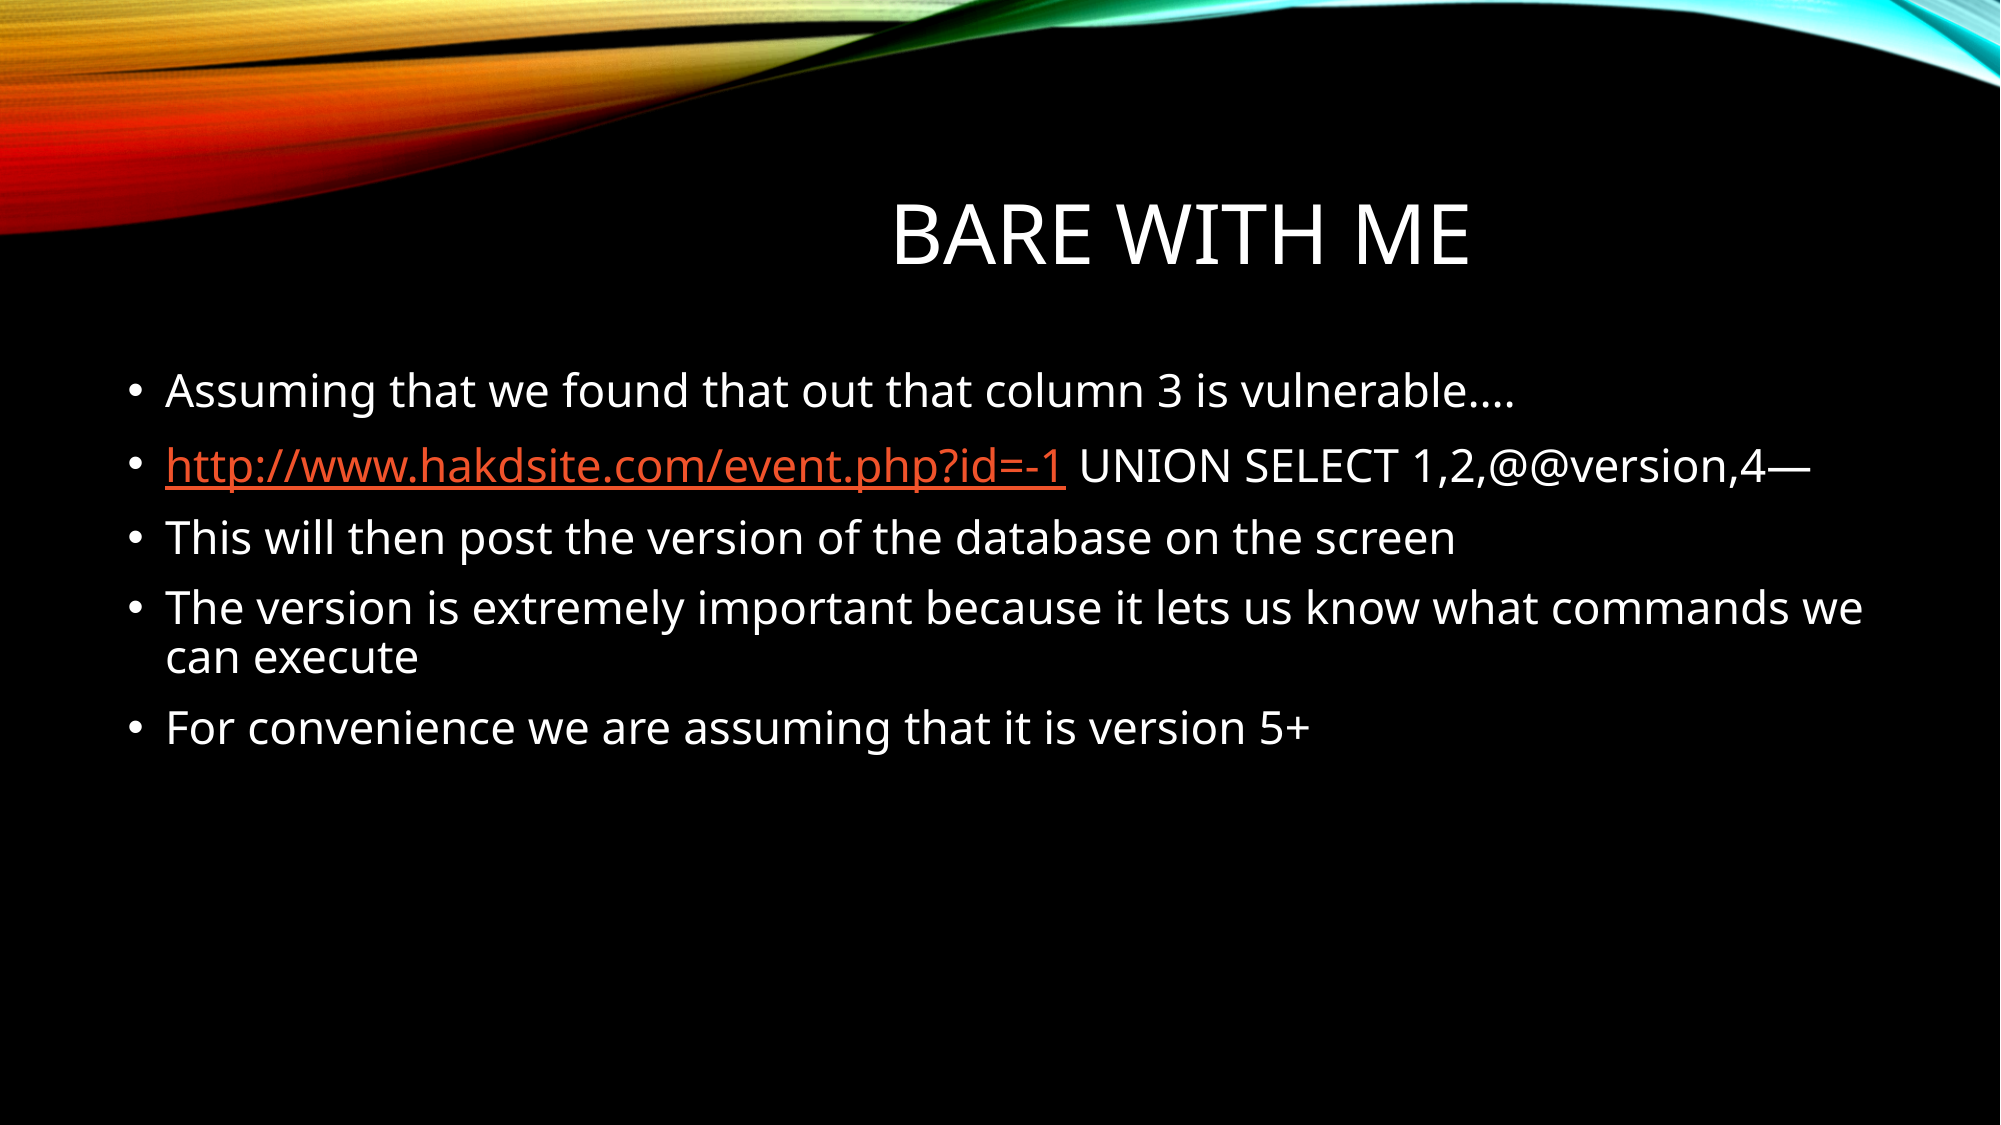

# Bare with me
Assuming that we found that out that column 3 is vulnerable….
http://www.hakdsite.com/event.php?id=-1 UNION SELECT 1,2,@@version,4—
This will then post the version of the database on the screen
The version is extremely important because it lets us know what commands we can execute
For convenience we are assuming that it is version 5+